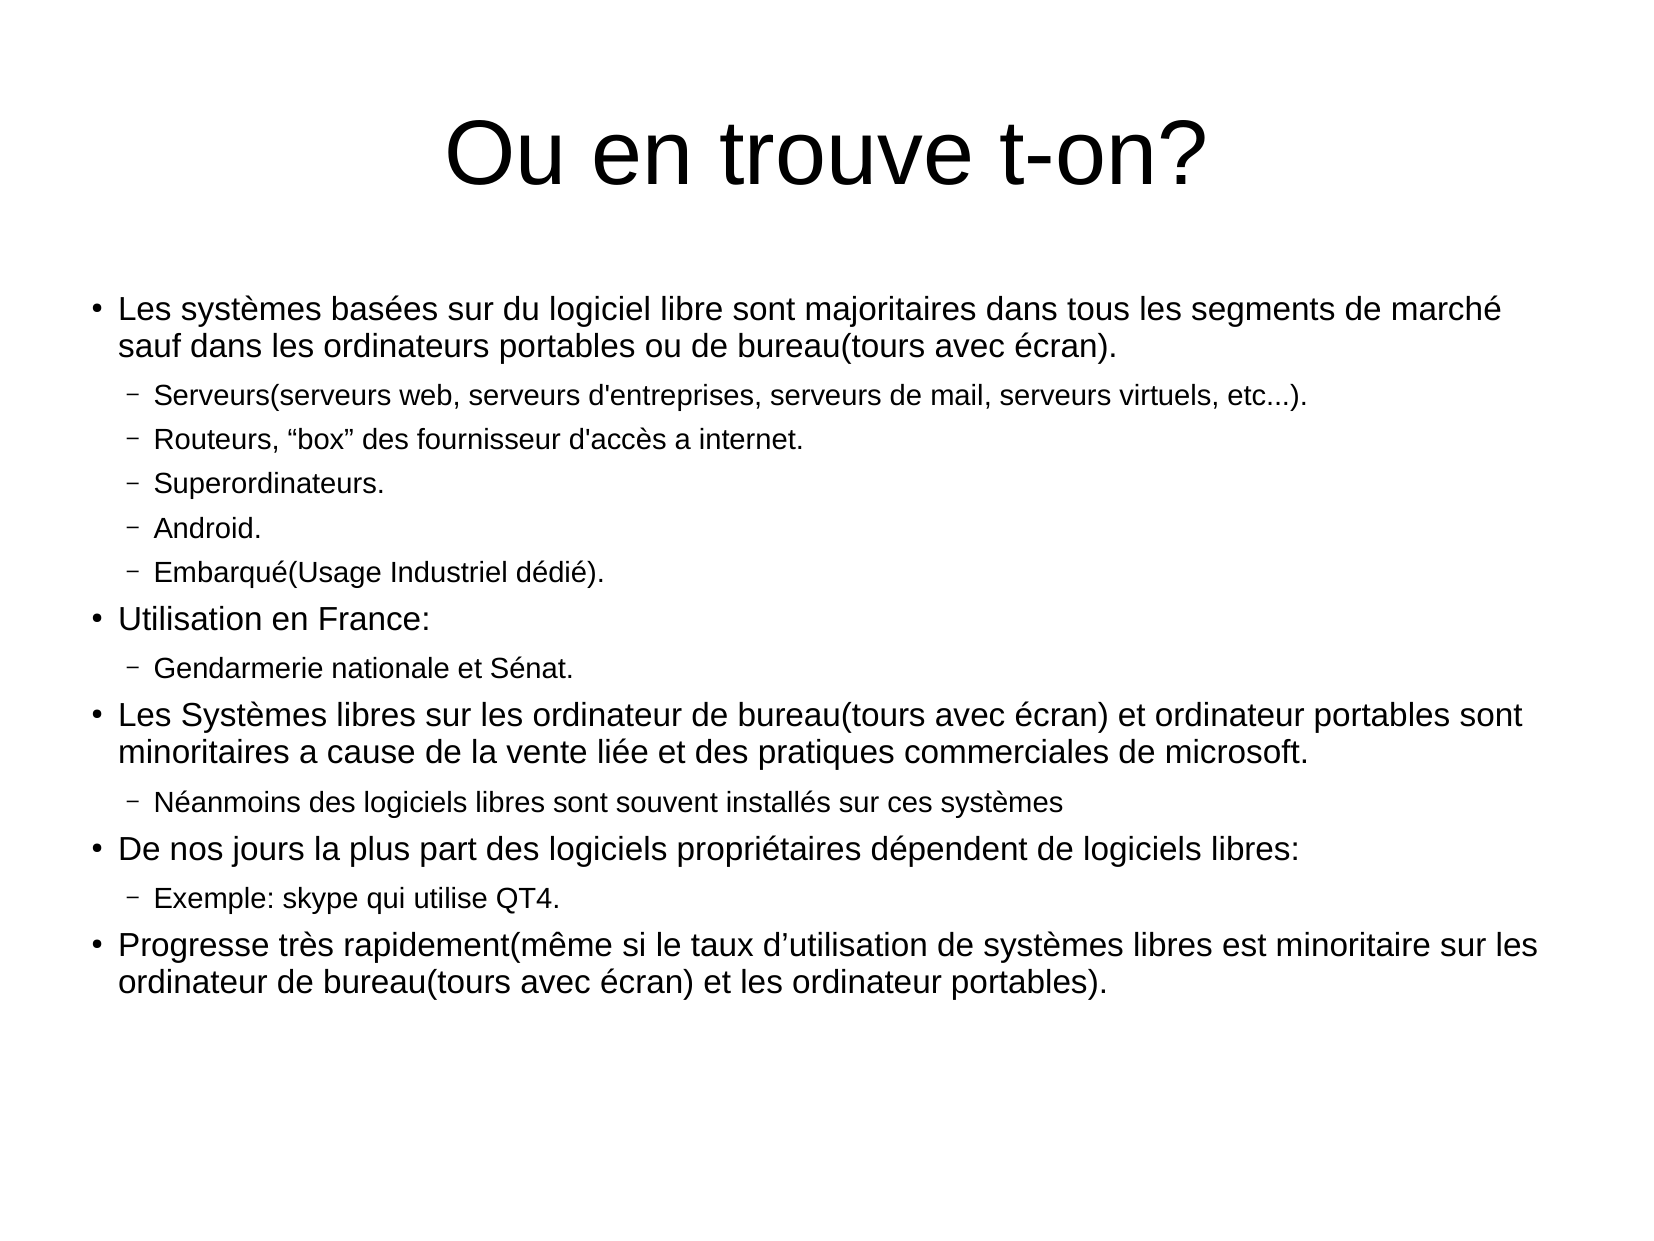

# Ou en trouve t-on?
Les systèmes basées sur du logiciel libre sont majoritaires dans tous les segments de marché sauf dans les ordinateurs portables ou de bureau(tours avec écran).
Serveurs(serveurs web, serveurs d'entreprises, serveurs de mail, serveurs virtuels, etc...).
Routeurs, “box” des fournisseur d'accès a internet.
Superordinateurs.
Android.
Embarqué(Usage Industriel dédié).
Utilisation en France:
Gendarmerie nationale et Sénat.
Les Systèmes libres sur les ordinateur de bureau(tours avec écran) et ordinateur portables sont minoritaires a cause de la vente liée et des pratiques commerciales de microsoft.
Néanmoins des logiciels libres sont souvent installés sur ces systèmes
De nos jours la plus part des logiciels propriétaires dépendent de logiciels libres:
Exemple: skype qui utilise QT4.
Progresse très rapidement(même si le taux d’utilisation de systèmes libres est minoritaire sur les ordinateur de bureau(tours avec écran) et les ordinateur portables).